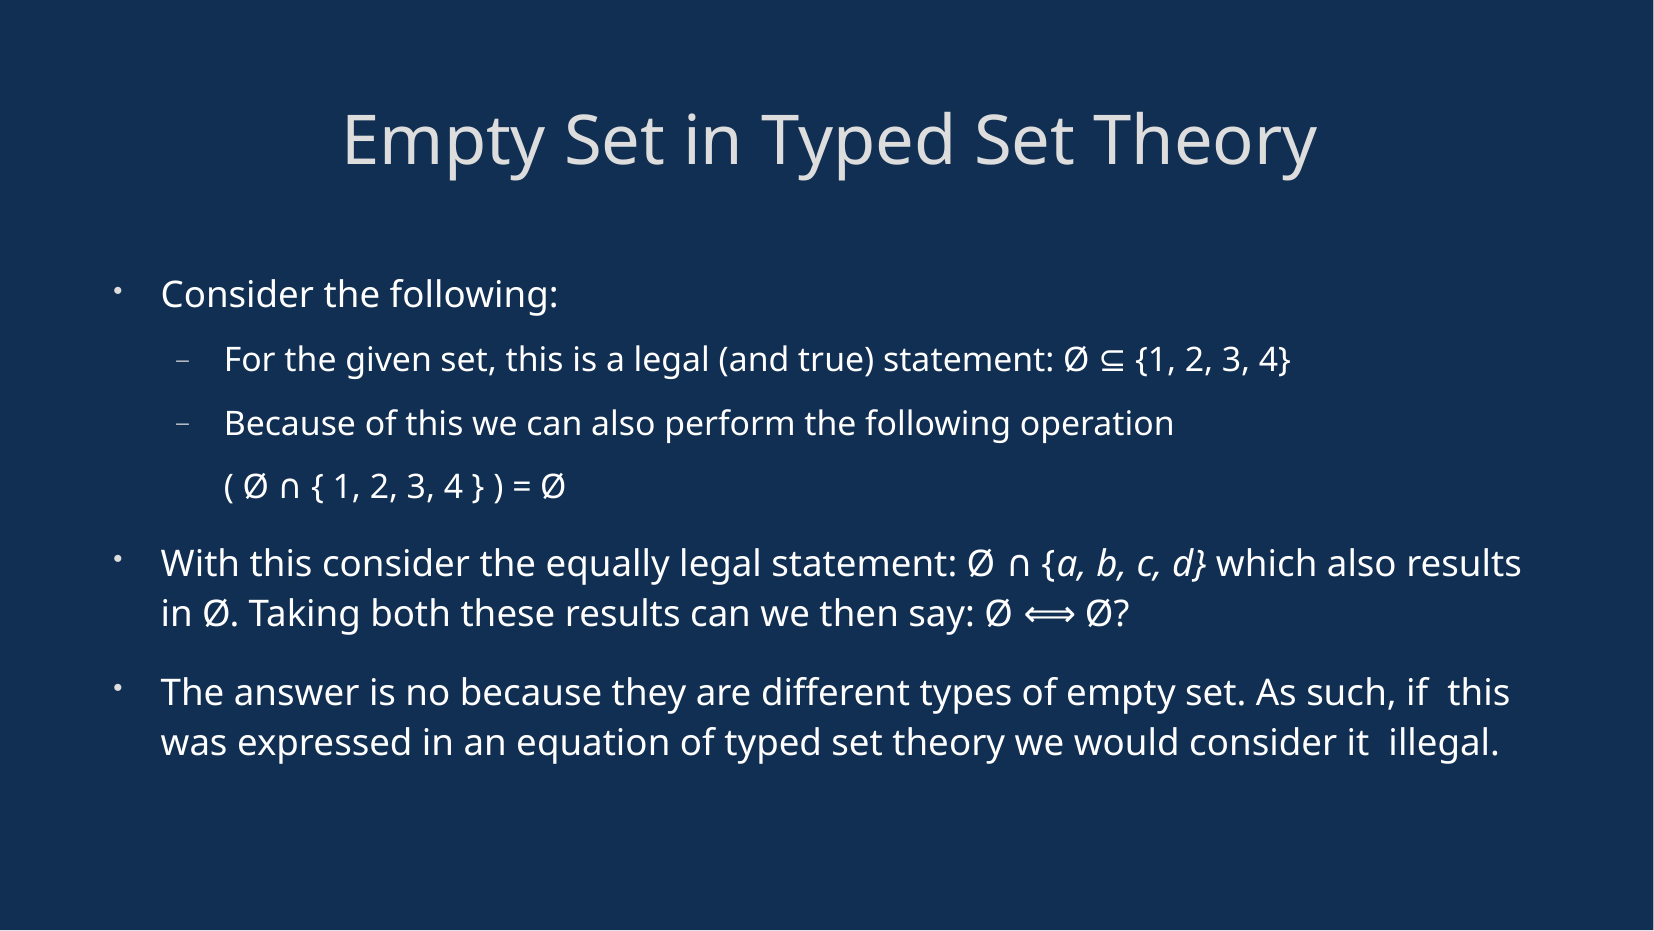

# Empty Set in Typed Set Theory
Consider the following:
For the given set, this is a legal (and true) statement: Ø ⊆ {1, 2, 3, 4}
Because of this we can also perform the following operation
( Ø ∩ { 1, 2, 3, 4 } ) = Ø
With this consider the equally legal statement: Ø ∩ {a, b, c, d} which also results in Ø. Taking both these results can we then say: Ø ⟺ Ø?
The answer is no because they are different types of empty set. As such, if this was expressed in an equation of typed set theory we would consider it illegal.